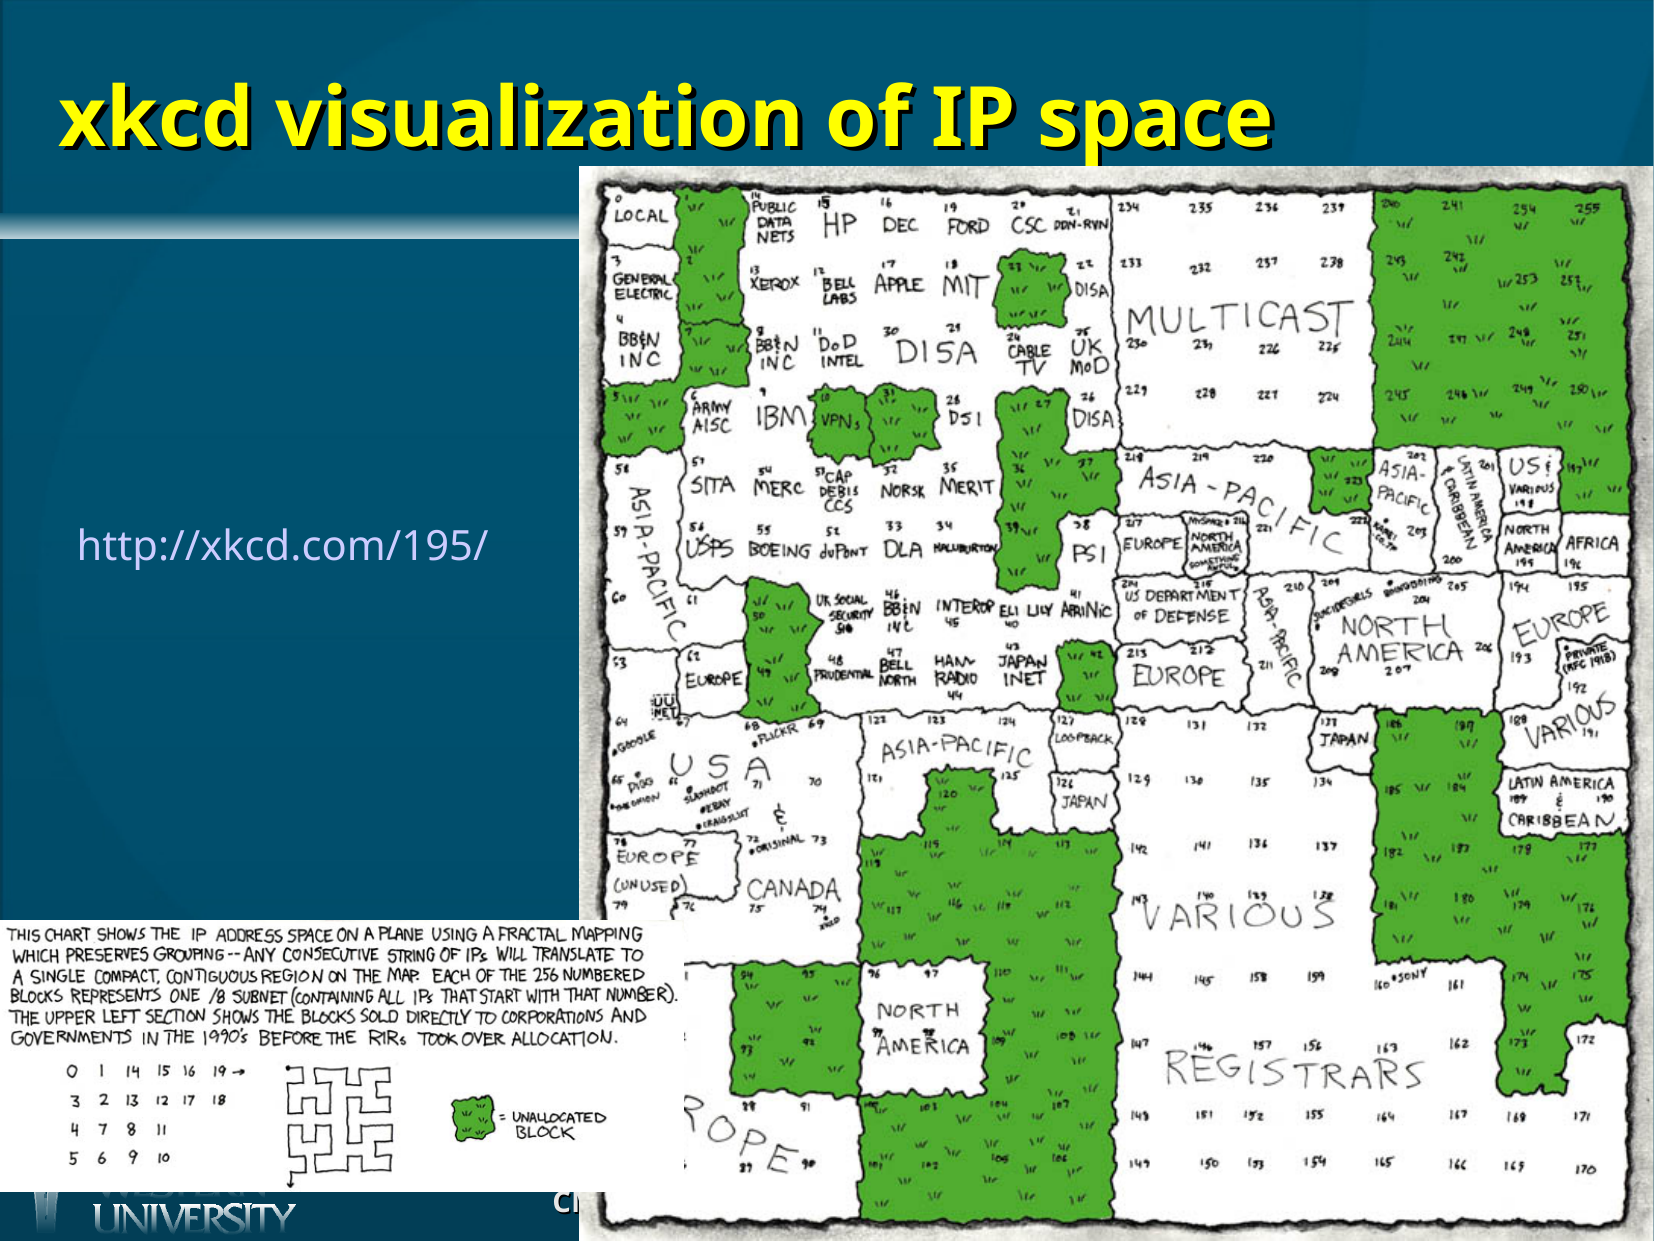

# xkcd visualization of IP space
http://xkcd.com/195/
CMPT166: networking
18 Mar 2009
5